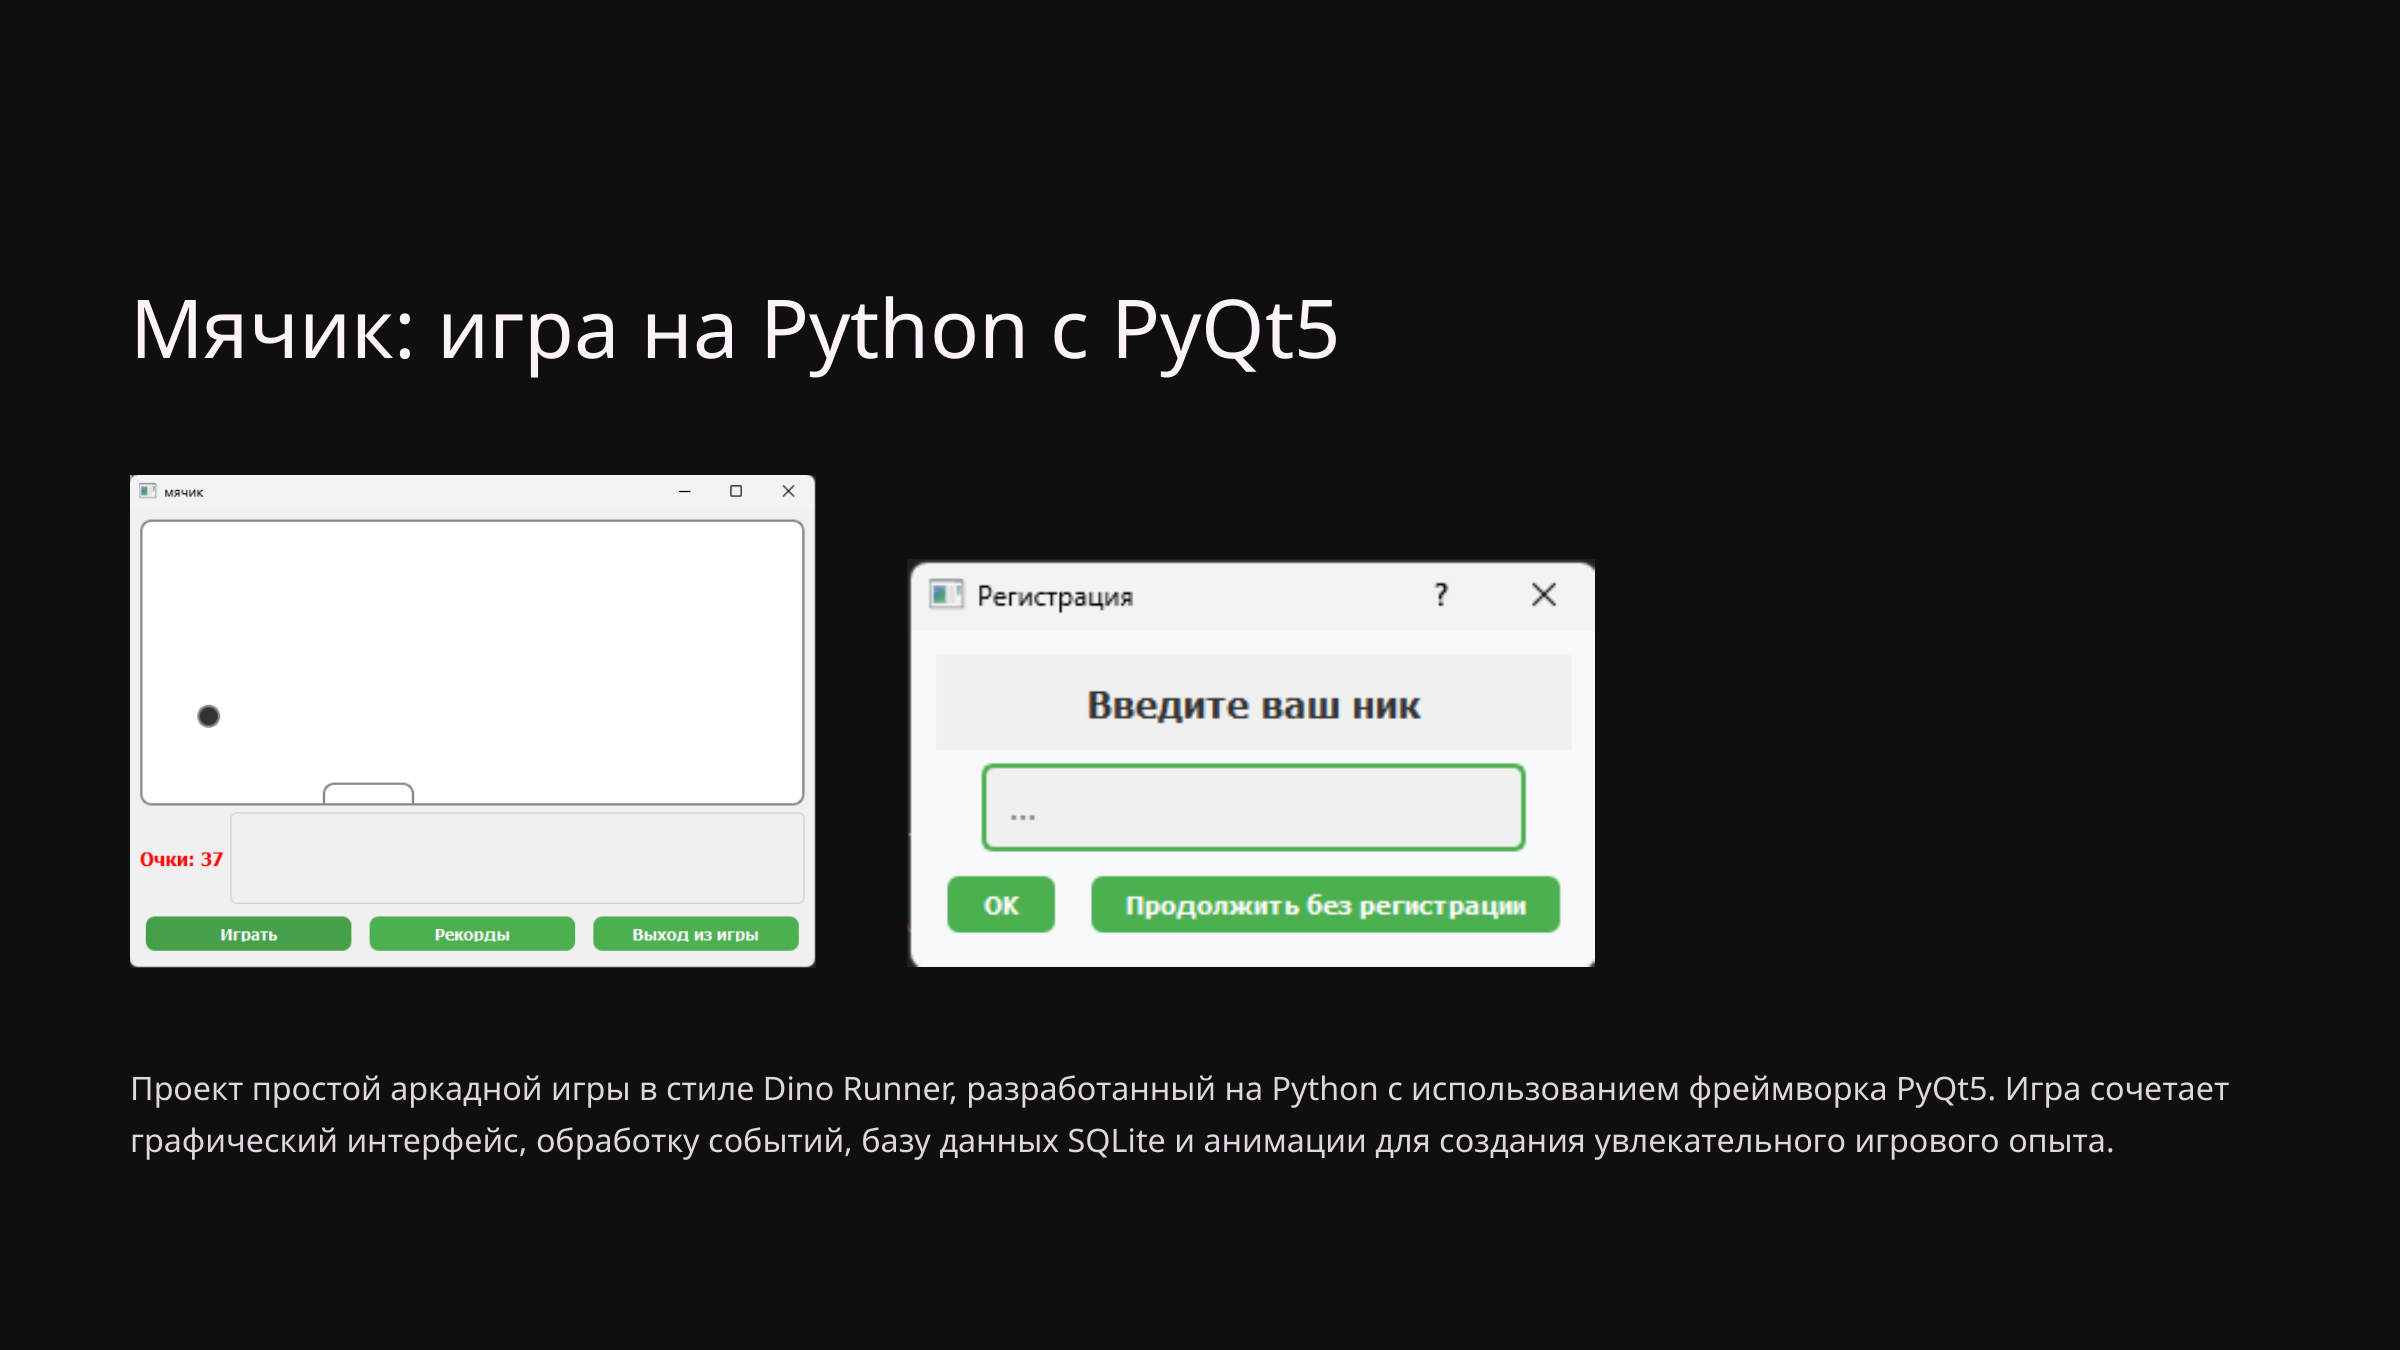

Мячик: игра на Python с PyQt5
Проект простой аркадной игры в стиле Dino Runner, разработанный на Python с использованием фреймворка PyQt5. Игра сочетает графический интерфейс, обработку событий, базу данных SQLite и анимации для создания увлекательного игрового опыта.